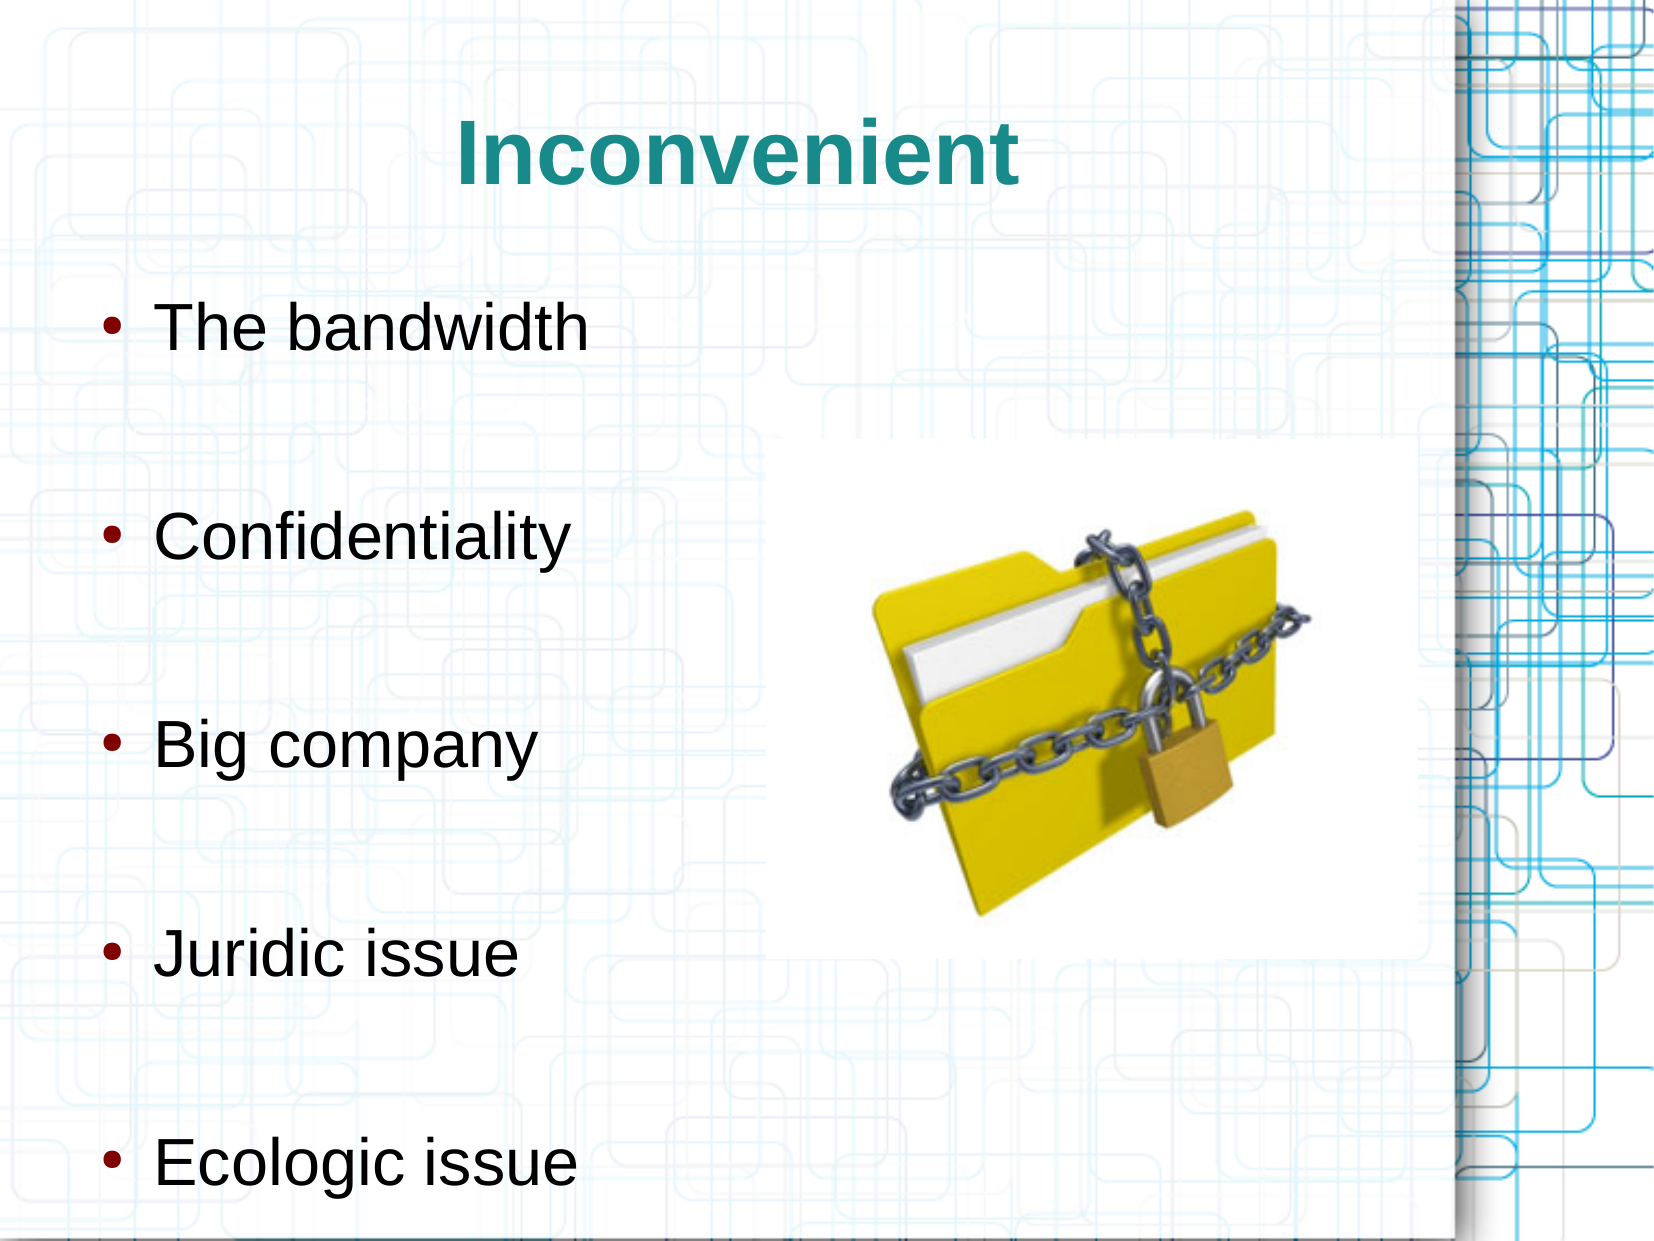

# Inconvenient
The bandwidth
Confidentiality
Big company
Juridic issue
Ecologic issue